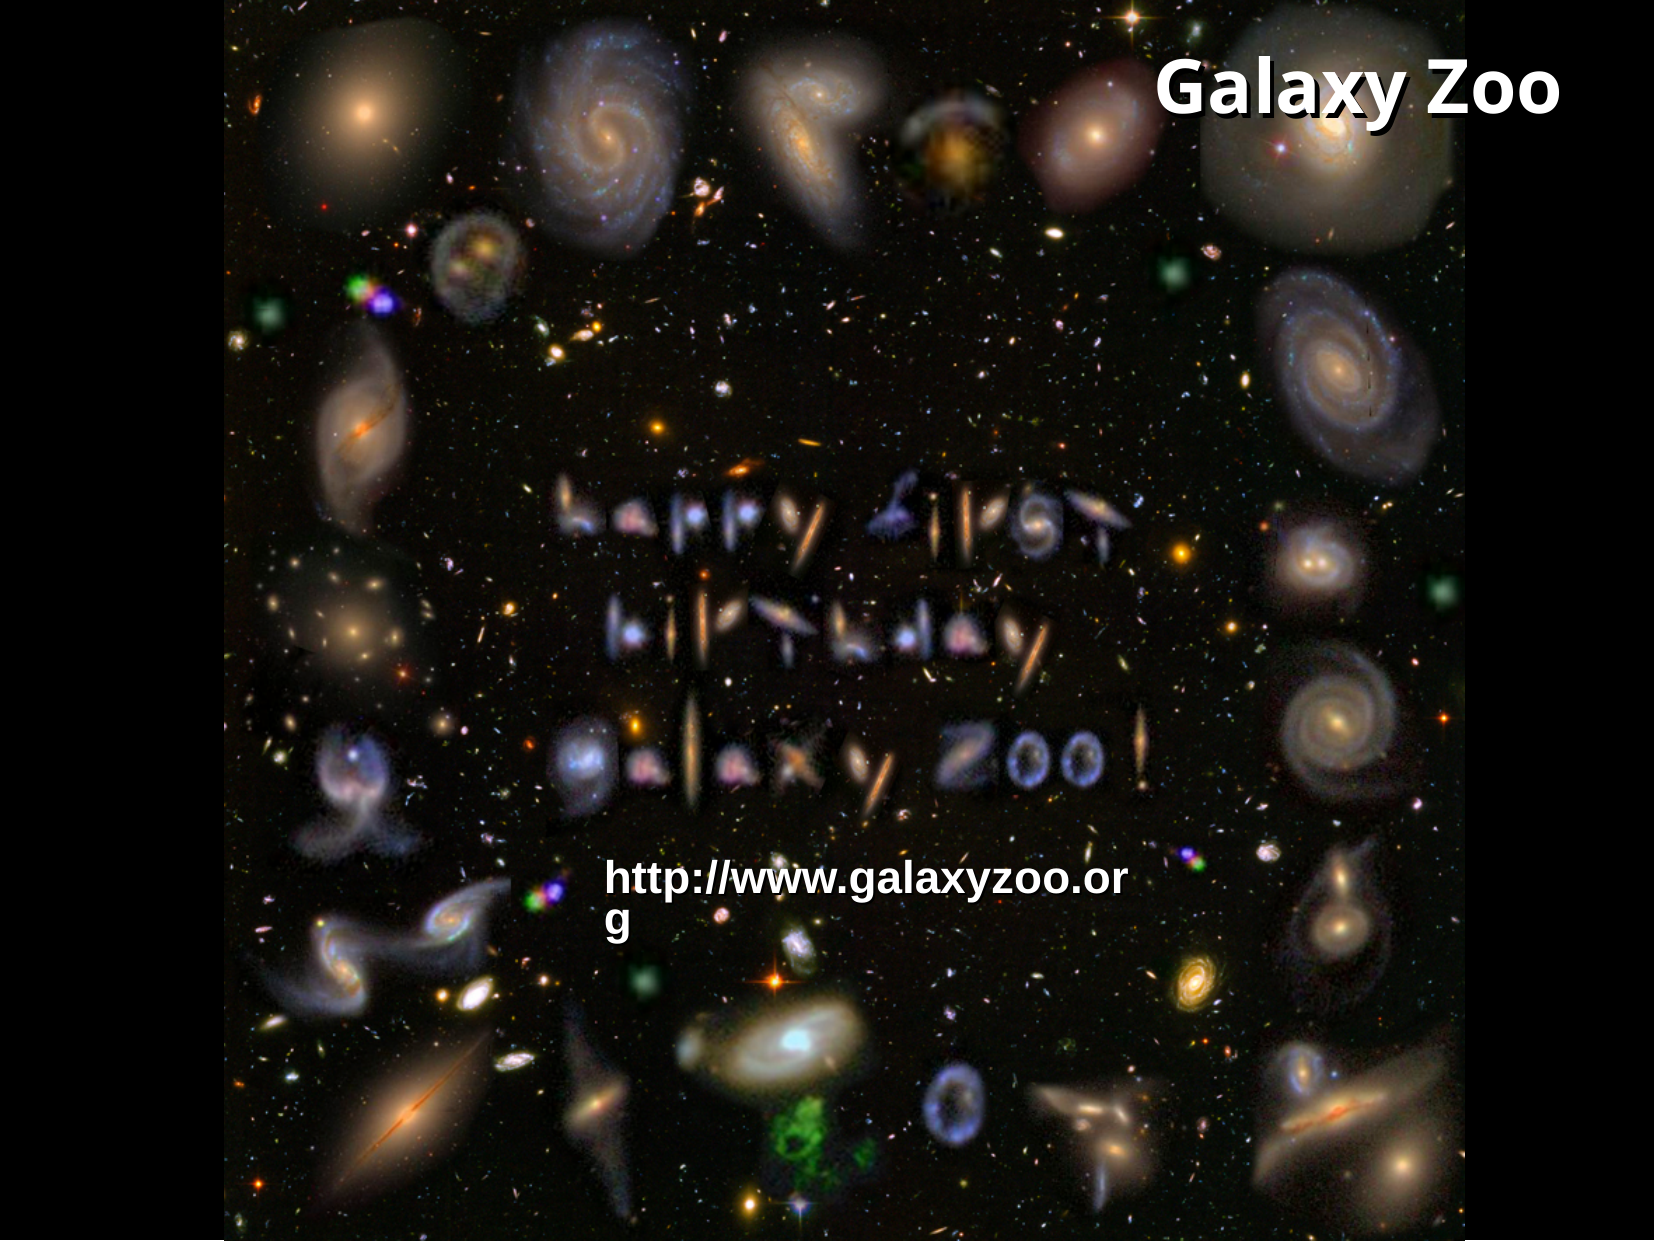

# Galaxy Zoo
http://www.galaxyzoo.org
Nov 05, 2019
Asorey IPAC 2019 U03C01
51